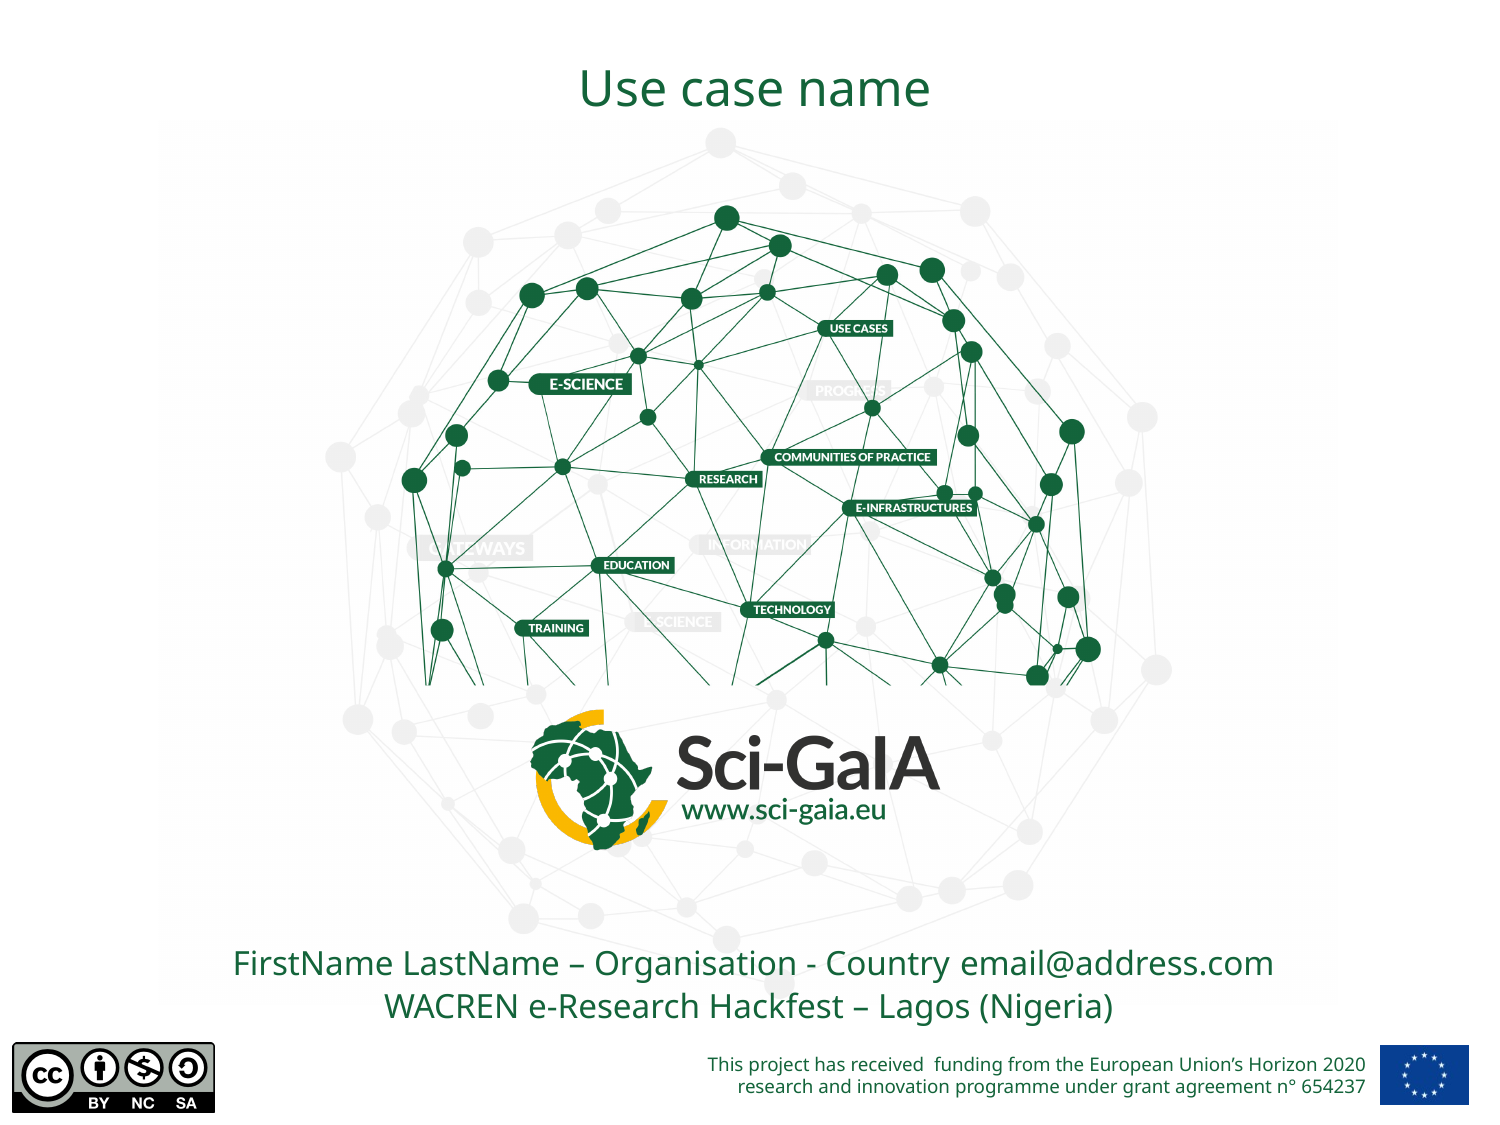

Use case name
FirstName LastName – Organisation - Country email@address.com
WACREN e-Research Hackfest – Lagos (Nigeria)